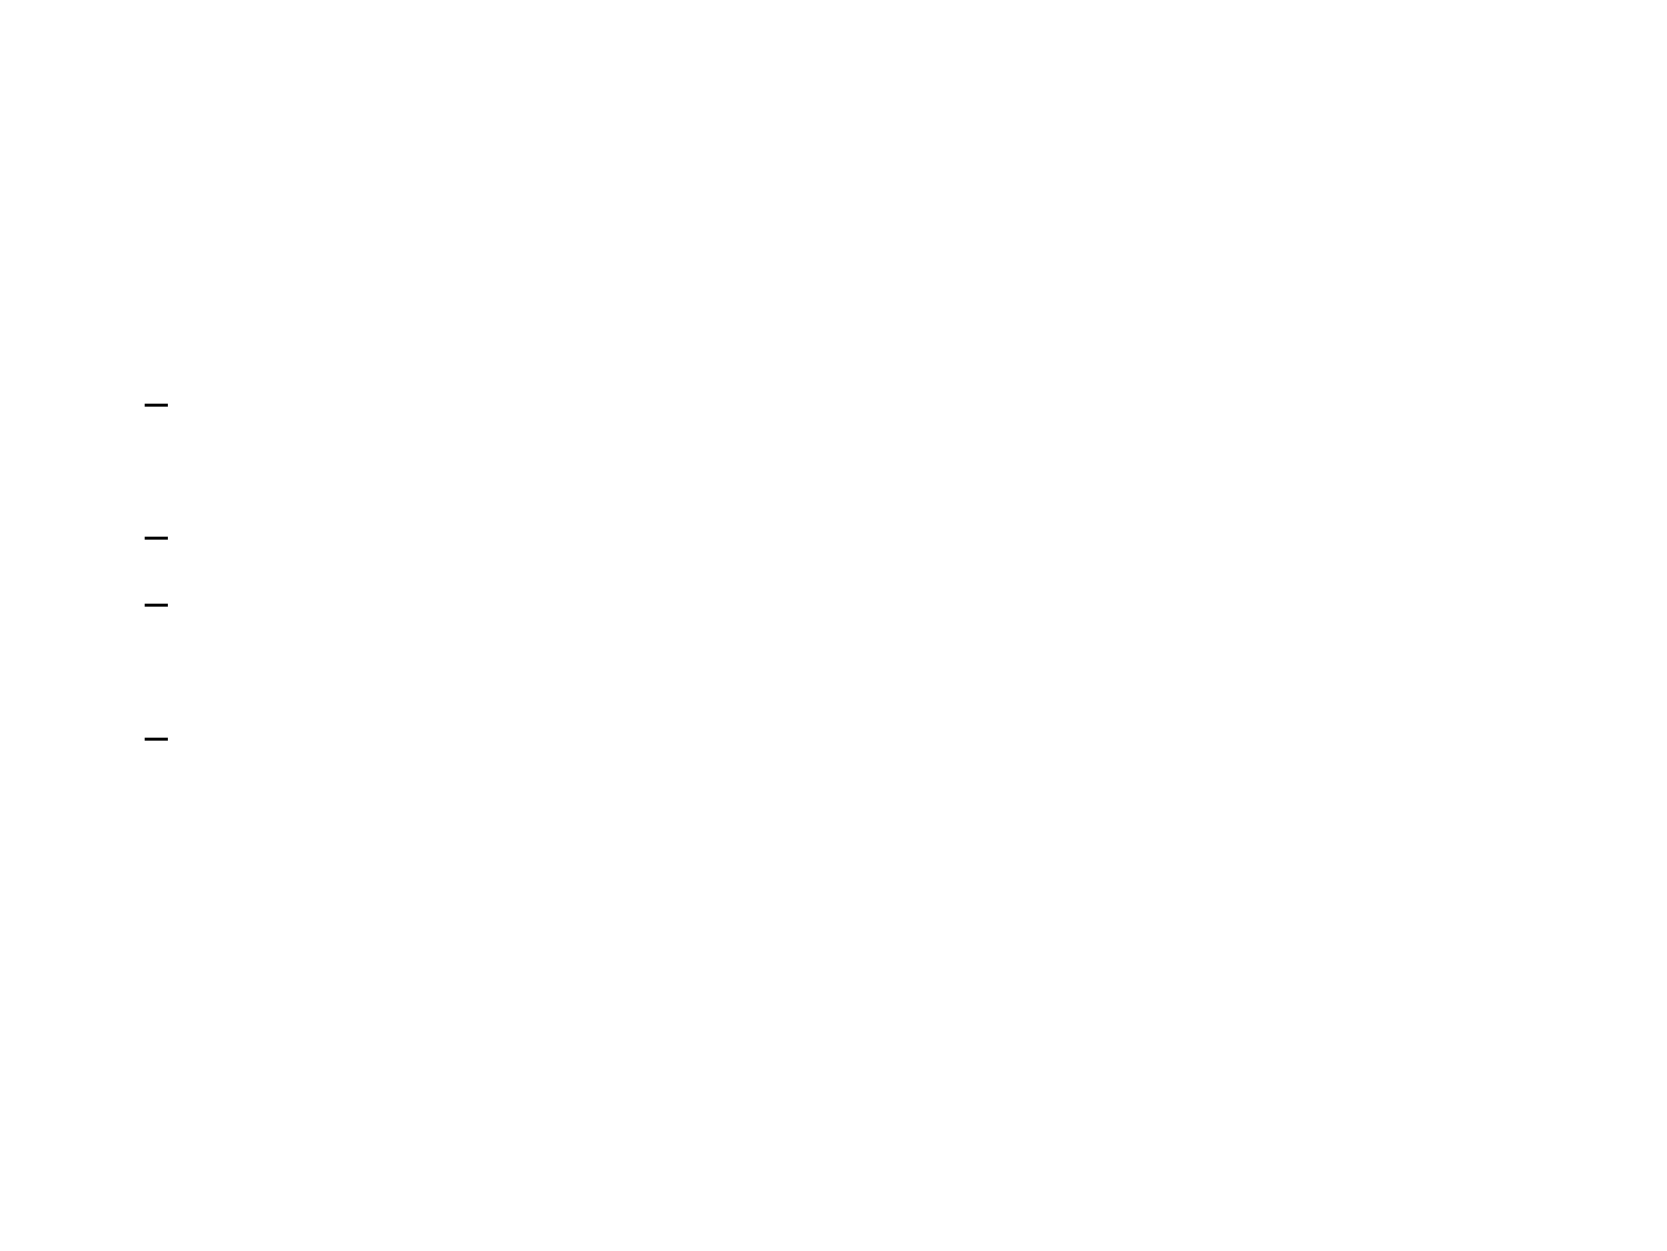

# Gerenciando processos
nice
Estabelece o 'nível de niceness' do processo que será executado
Modo de uso: nice -n <nível> <comando>
O nível varia de -20 (maior preferência no escalonamento) a 19 (menor preferência)
Um usuário comum não pode colocar um nível menor (de maior preferência) do que niceness default